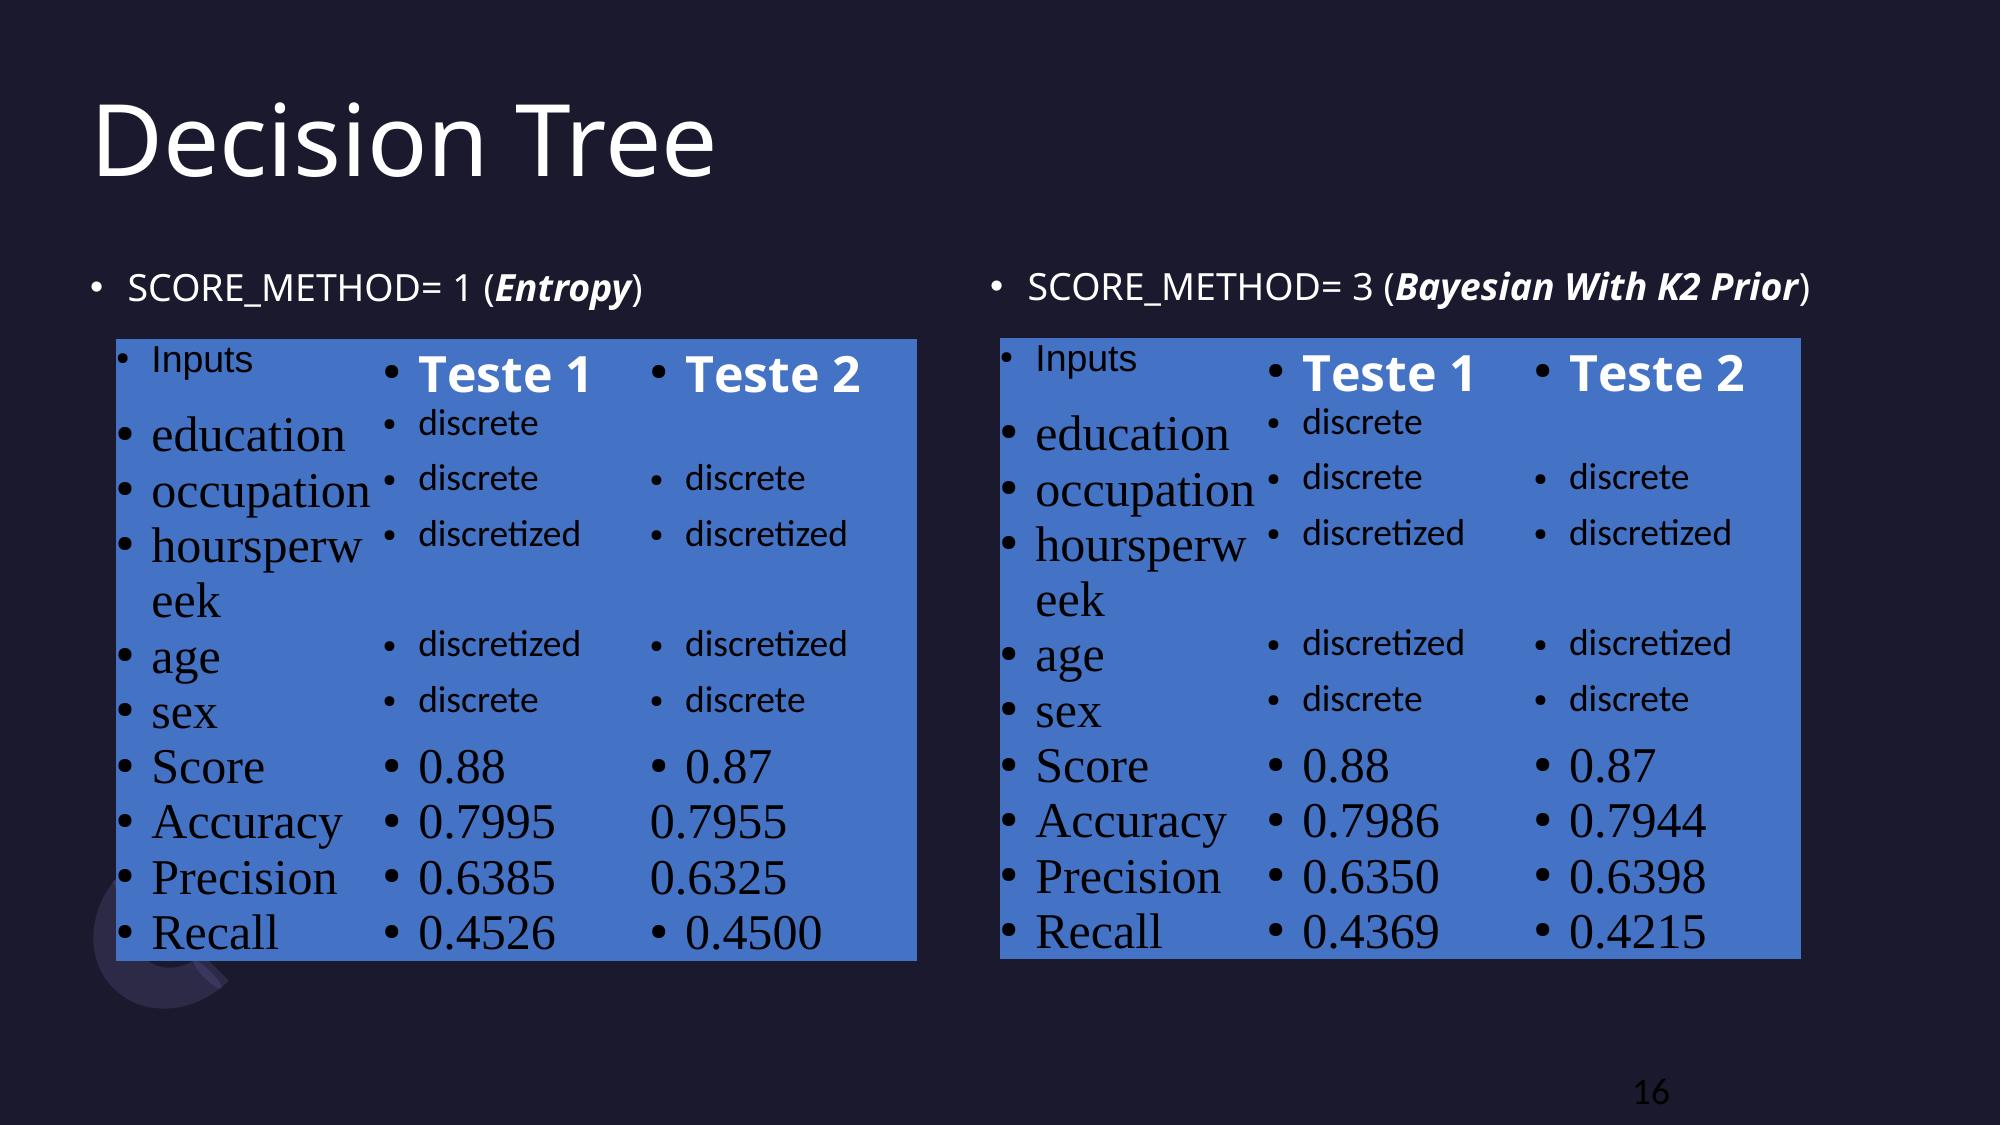

# Decision Tree
SCORE_METHOD= 3 (Bayesian With K2 Prior)
SCORE_METHOD= 1 (Entropy)
| Inputs | Teste 1 | Teste 2 |
| --- | --- | --- |
| education | discrete | |
| occupation | discrete | discrete |
| hoursperweek | discretized | discretized |
| age | discretized | discretized |
| sex | discrete | discrete |
| Score | 0.88 | 0.87 |
| Accuracy | 0.7986 | 0.7944 |
| Precision | 0.6350 | 0.6398 |
| Recall | 0.4369 | 0.4215 |
| Inputs | Teste 1 | Teste 2 |
| --- | --- | --- |
| education | discrete | |
| occupation | discrete | discrete |
| hoursperweek | discretized | discretized |
| age | discretized | discretized |
| sex | discrete | discrete |
| Score | 0.88 | 0.87 |
| Accuracy | 0.7995 | 0.7955 |
| Precision | 0.6385 | 0.6325 |
| Recall | 0.4526 | 0.4500 |